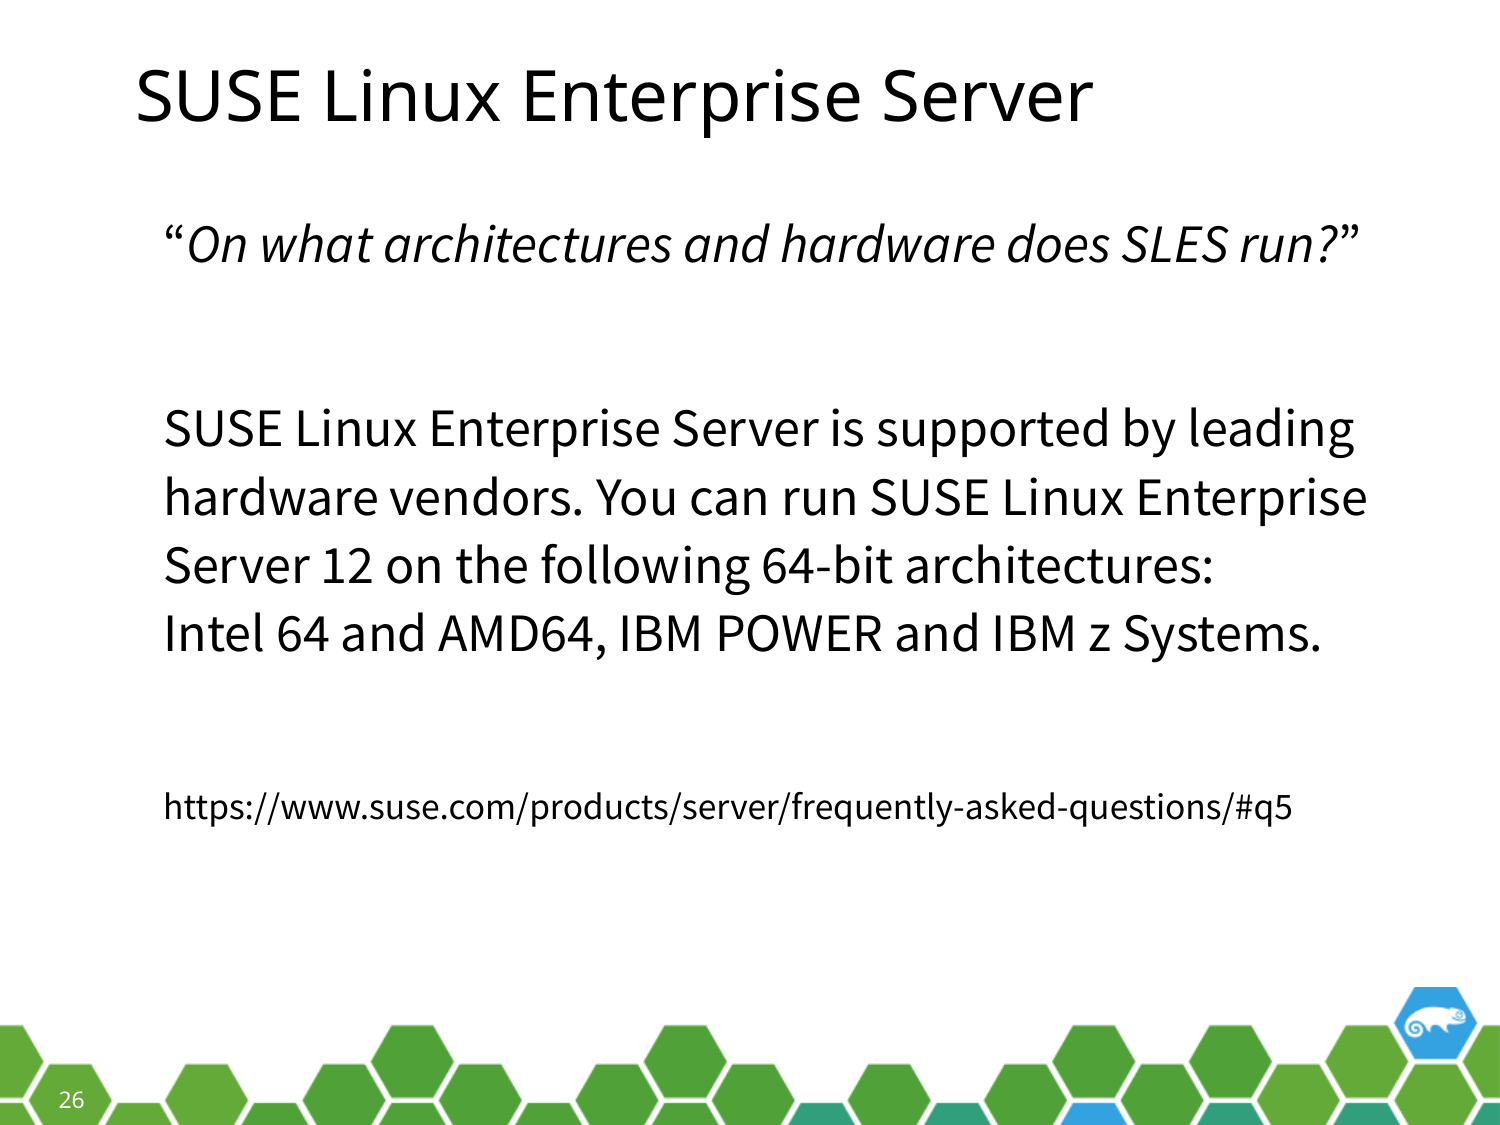

# SUSE Linux Enterprise Server
“On what architectures and hardware does SLES run?”
SUSE Linux Enterprise Server is supported by leading hardware vendors. You can run SUSE Linux Enterprise Server 12 on the following 64-bit architectures: Intel 64 and AMD64, IBM POWER and IBM z Systems.
https://www.suse.com/products/server/frequently-asked-questions/#q5